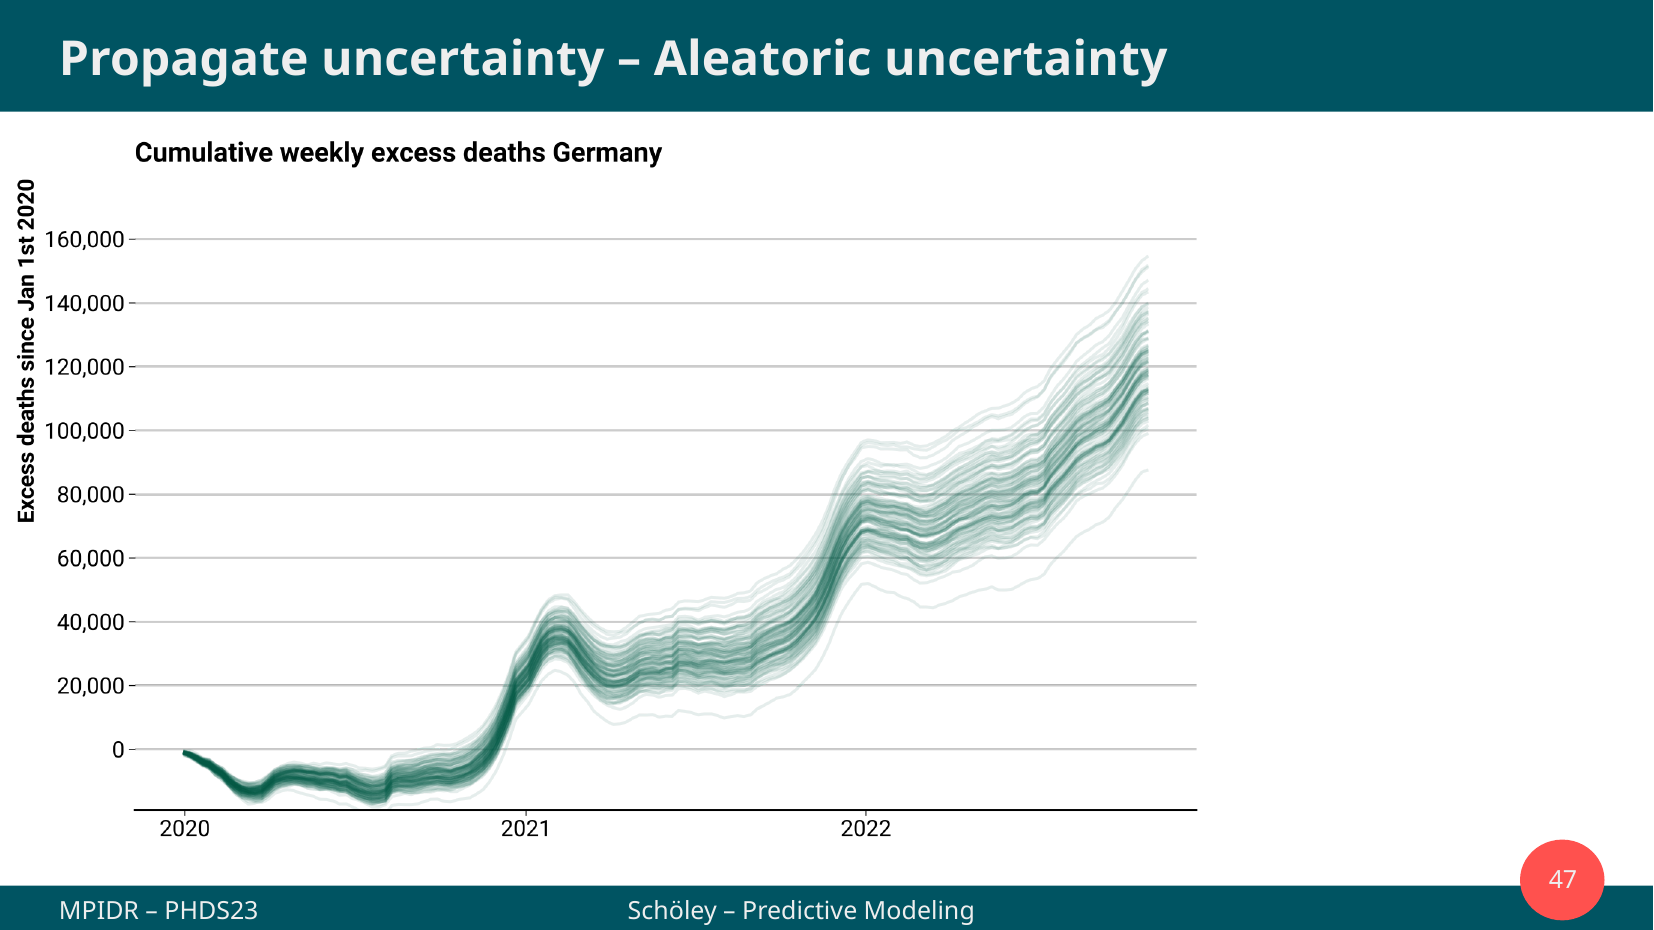

# Propagate uncertainty – Aleatoric uncertainty
47
MPIDR – PHDS23
Schöley – Predictive Modeling